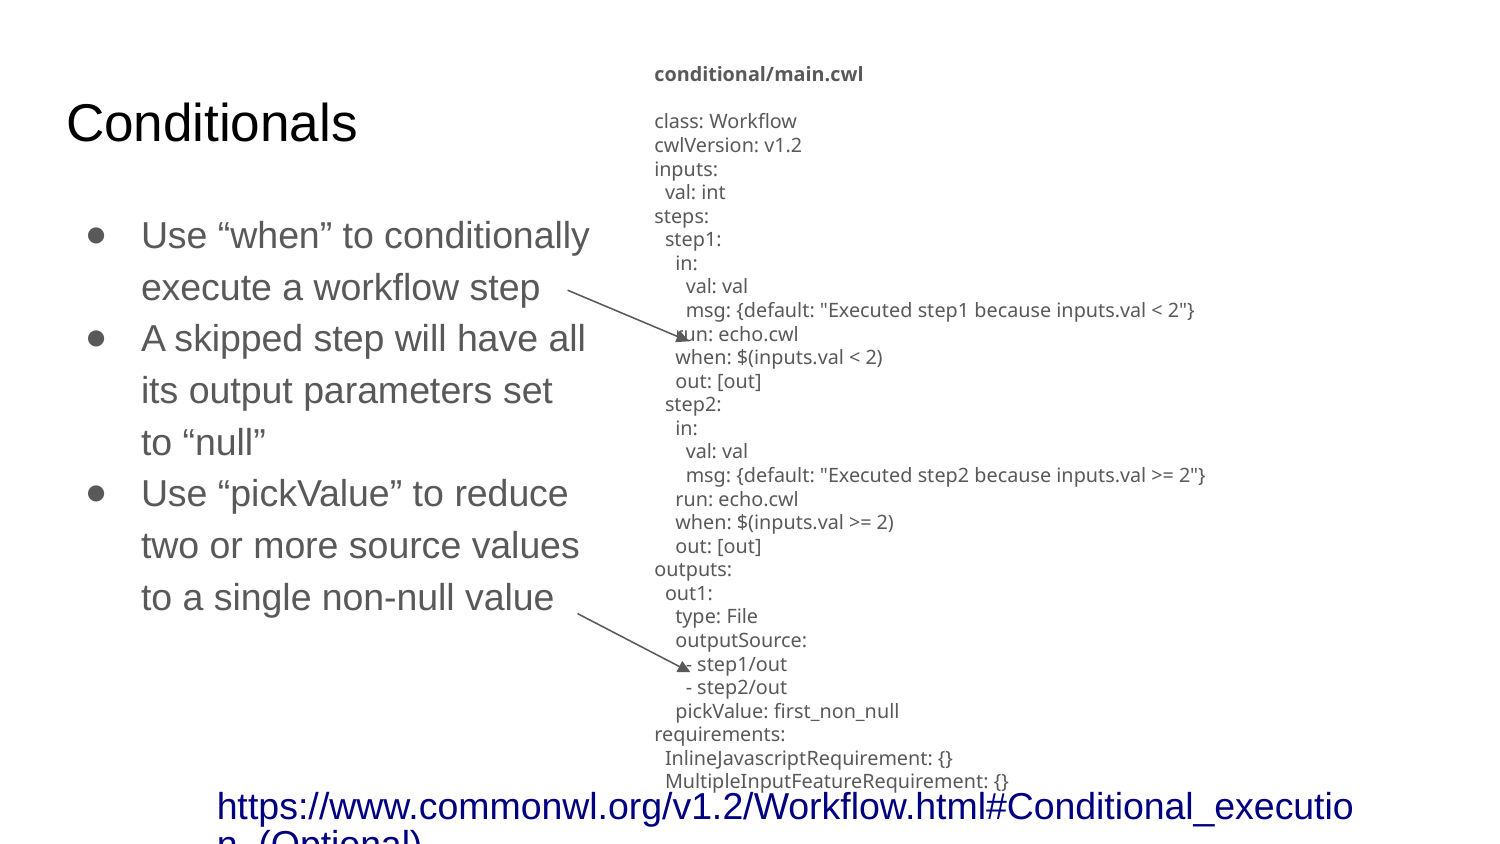

conditional/main.cwl
class: Workflow
cwlVersion: v1.2
inputs:
 val: int
steps:
 step1:
 in:
 val: val
 msg: {default: "Executed step1 because inputs.val < 2"}
 run: echo.cwl
 when: $(inputs.val < 2)
 out: [out]
 step2:
 in:
 val: val
 msg: {default: "Executed step2 because inputs.val >= 2"}
 run: echo.cwl
 when: $(inputs.val >= 2)
 out: [out]
outputs:
 out1:
 type: File
 outputSource:
 - step1/out
 - step2/out
 pickValue: first_non_null
requirements:
 InlineJavascriptRequirement: {}
 MultipleInputFeatureRequirement: {}
# Conditionals
Use “when” to conditionally execute a workflow step
A skipped step will have all its output parameters set to “null”
Use “pickValue” to reduce two or more source values to a single non-null value
https://www.commonwl.org/v1.2/Workflow.html#Conditional_execution_(Optional)